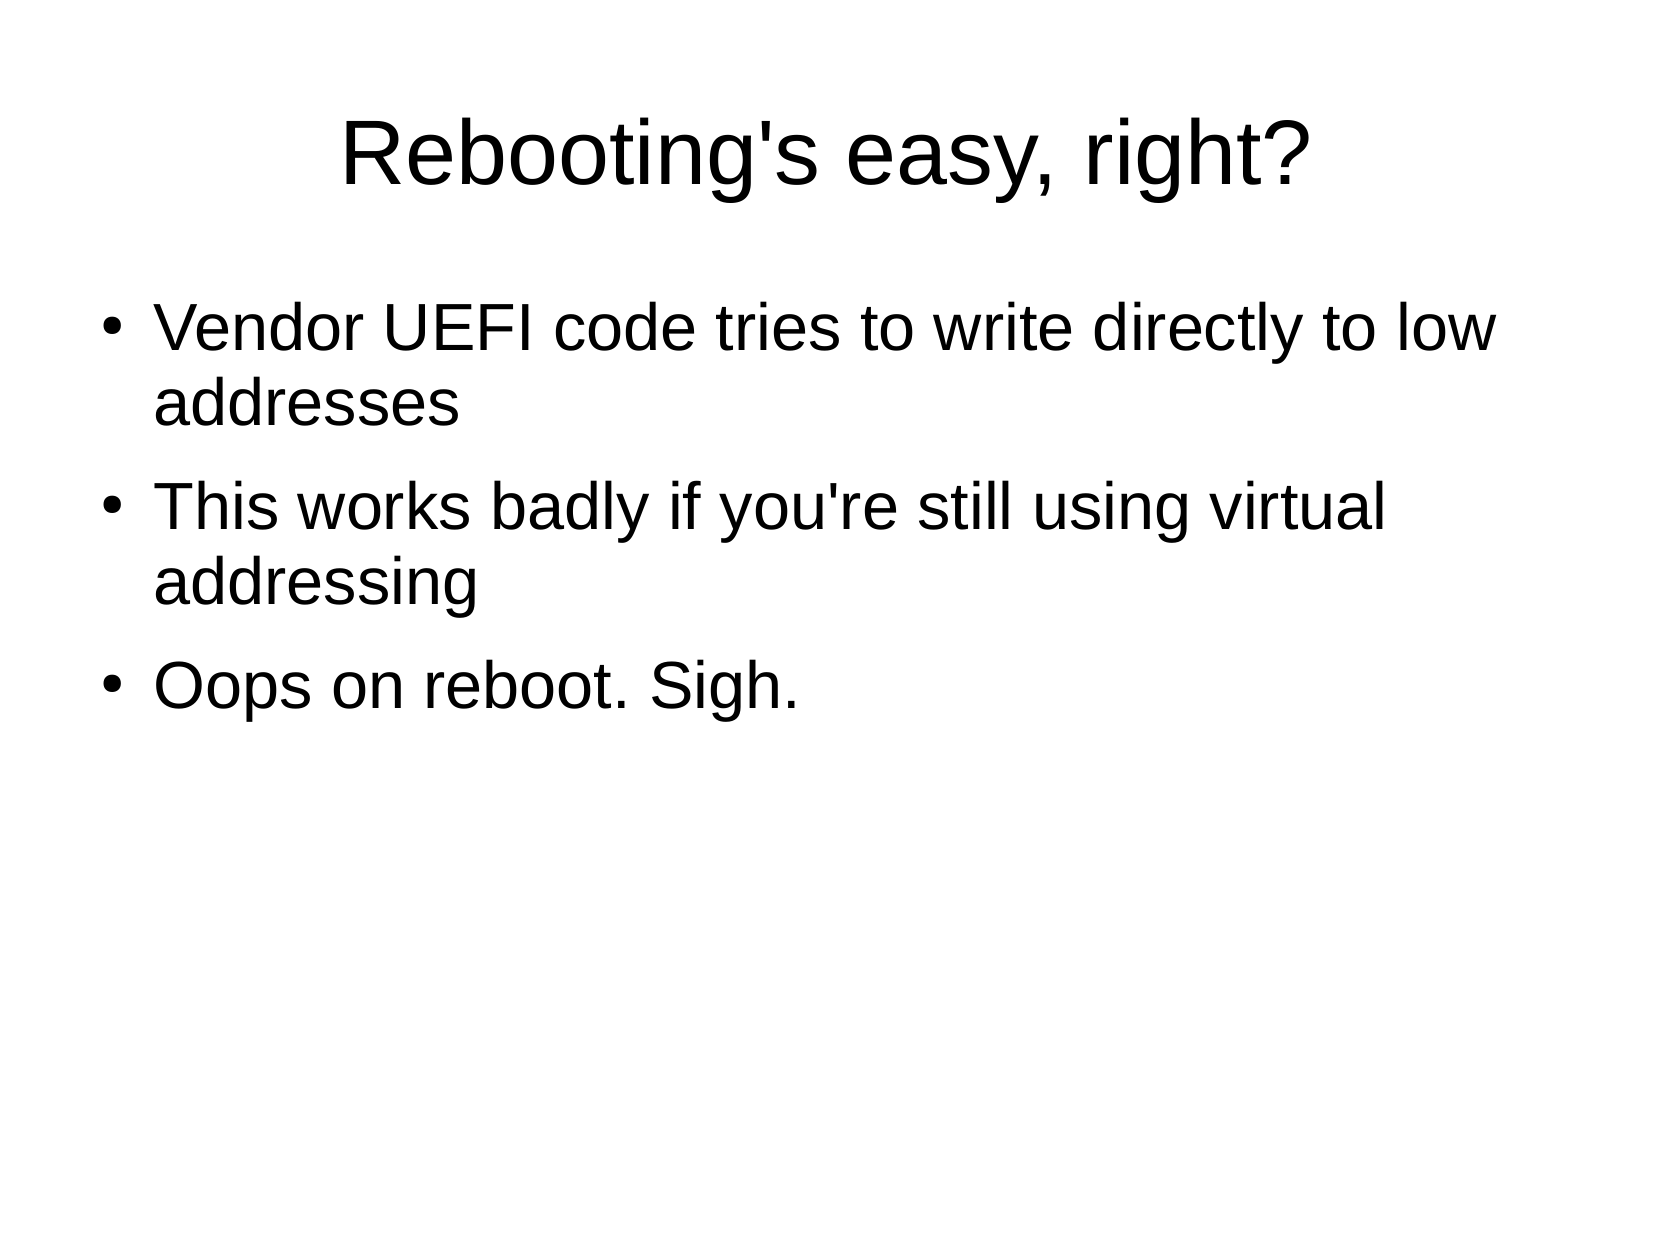

# Rebooting's easy, right?
Vendor UEFI code tries to write directly to low addresses
This works badly if you're still using virtual addressing
Oops on reboot. Sigh.